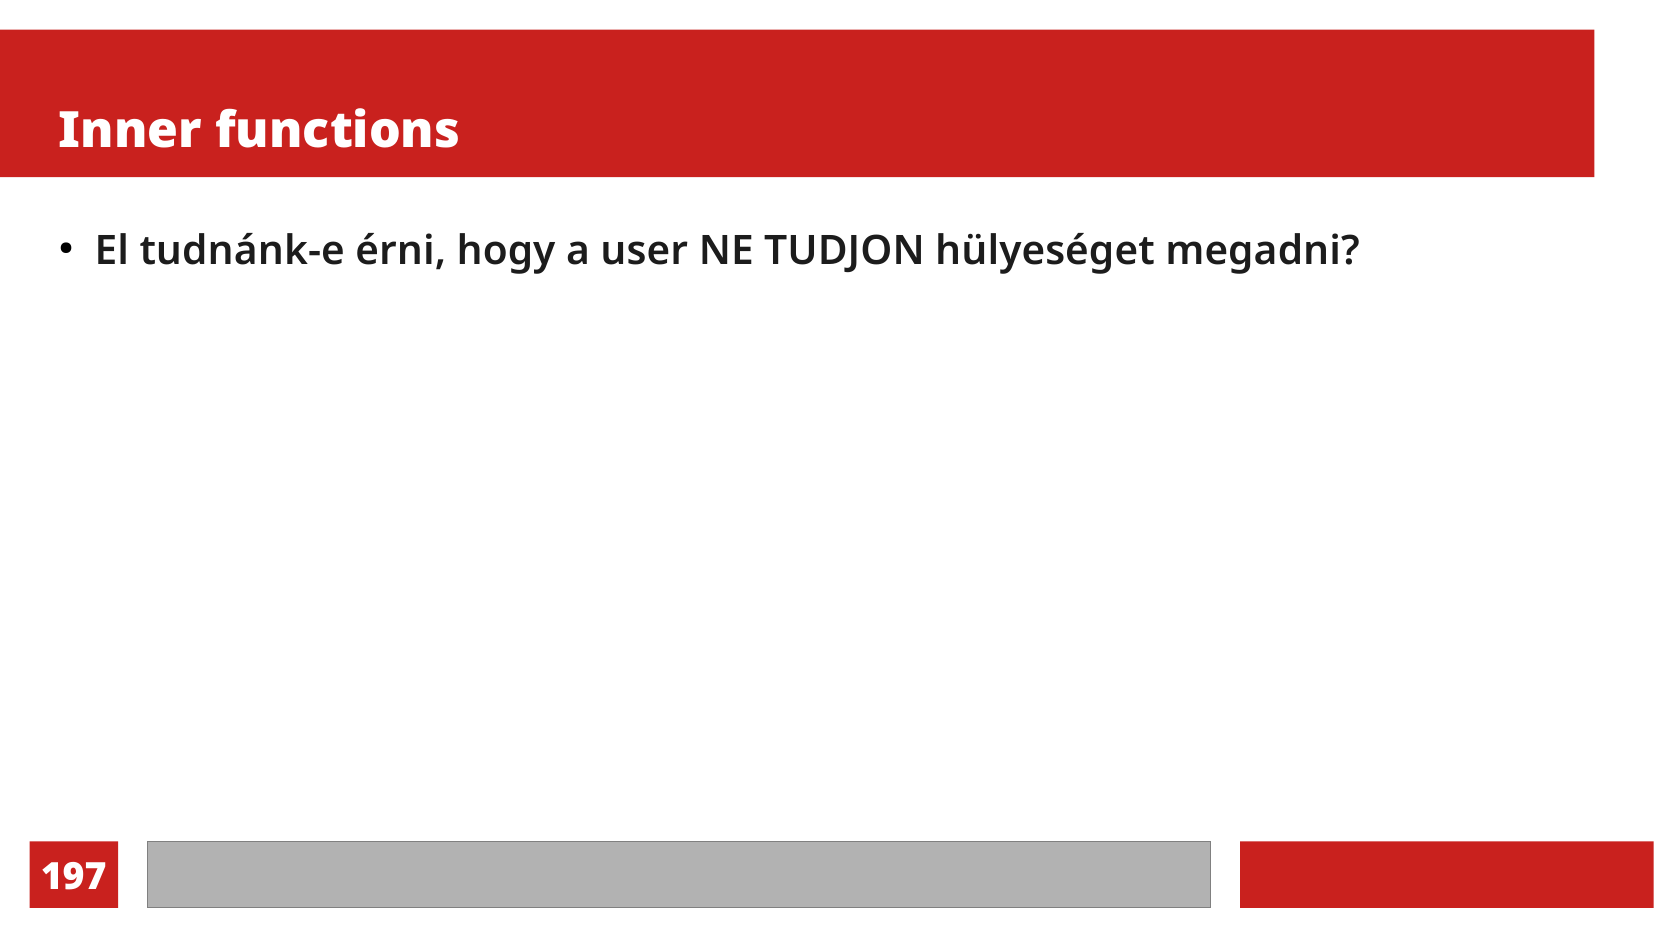

# Inner functions
El tudnánk-e érni, hogy a user NE TUDJON hülyeséget megadni?
197